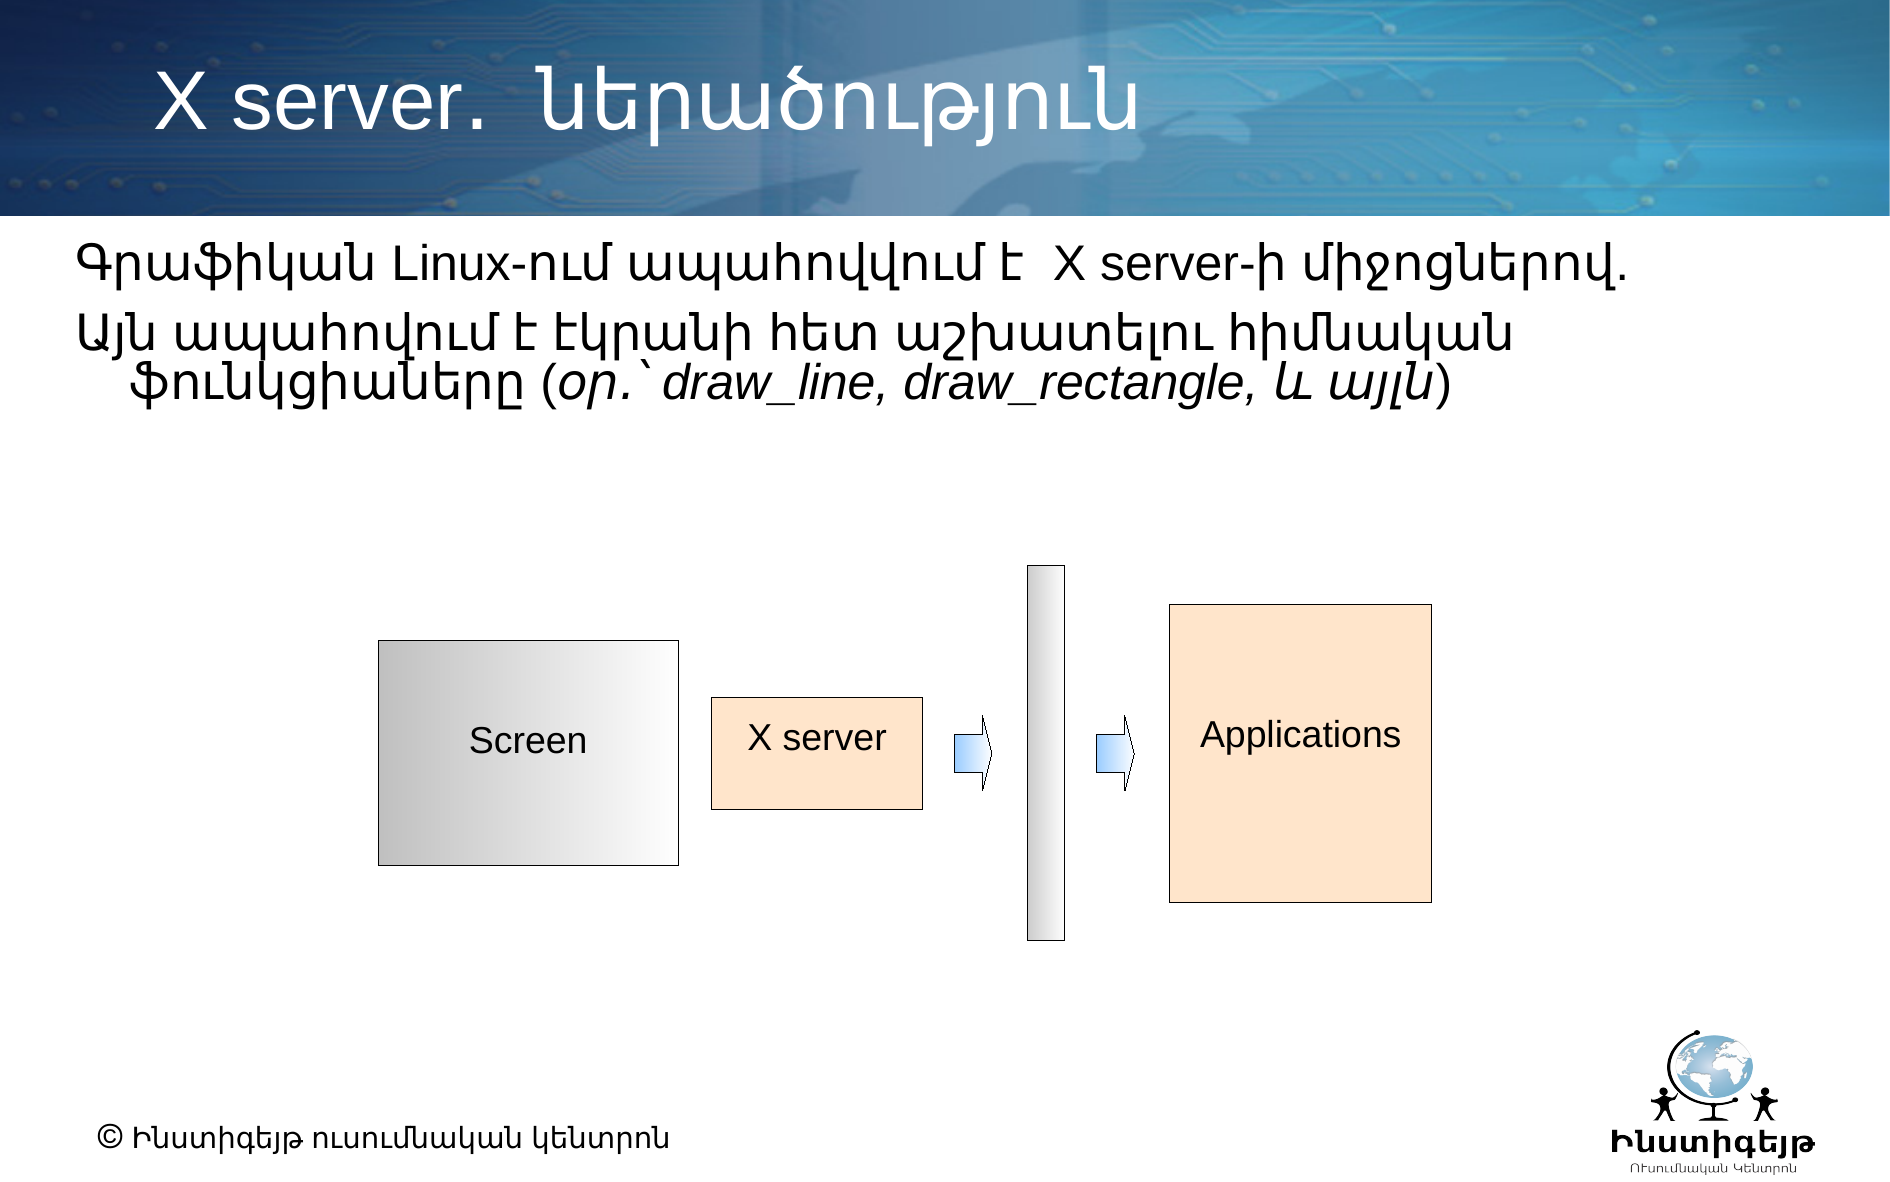

X server․ ներածություն
# Գրաֆիկան Linux-ում ապահովվում է X server-ի միջոցներով.
Այն ապահովում է էկրանի հետ աշխատելու հիմնական ֆունկցիաները (օր․՝ draw_line, draw_rectangle, և այլն)
Applications
Screen
X server
Network Layer